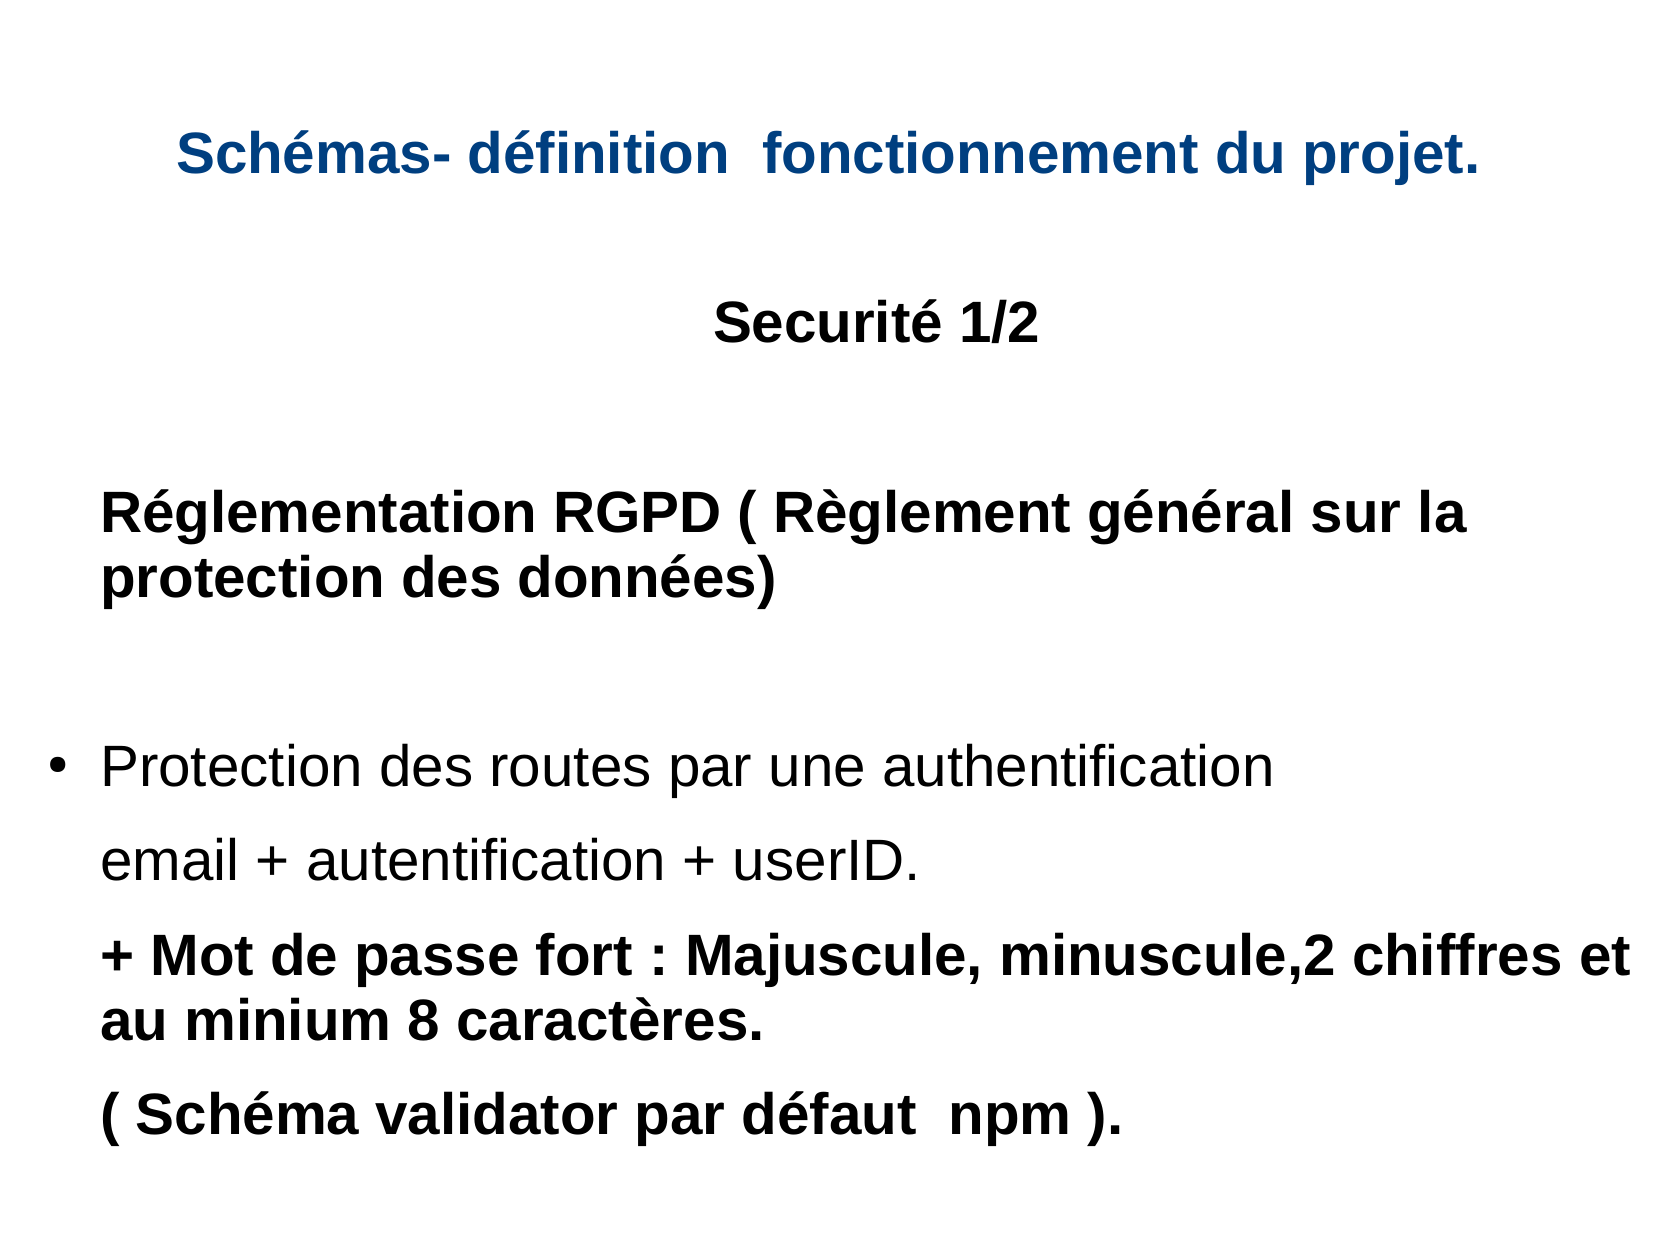

# Schémas- définition fonctionnement du projet.
Securité 1/2
Réglementation RGPD ( Règlement général sur la protection des données)
Protection des routes par une authentification
email + autentification + userID.
+ Mot de passe fort : Majuscule, minuscule,2 chiffres et au minium 8 caractères.
( Schéma validator par défaut npm ).